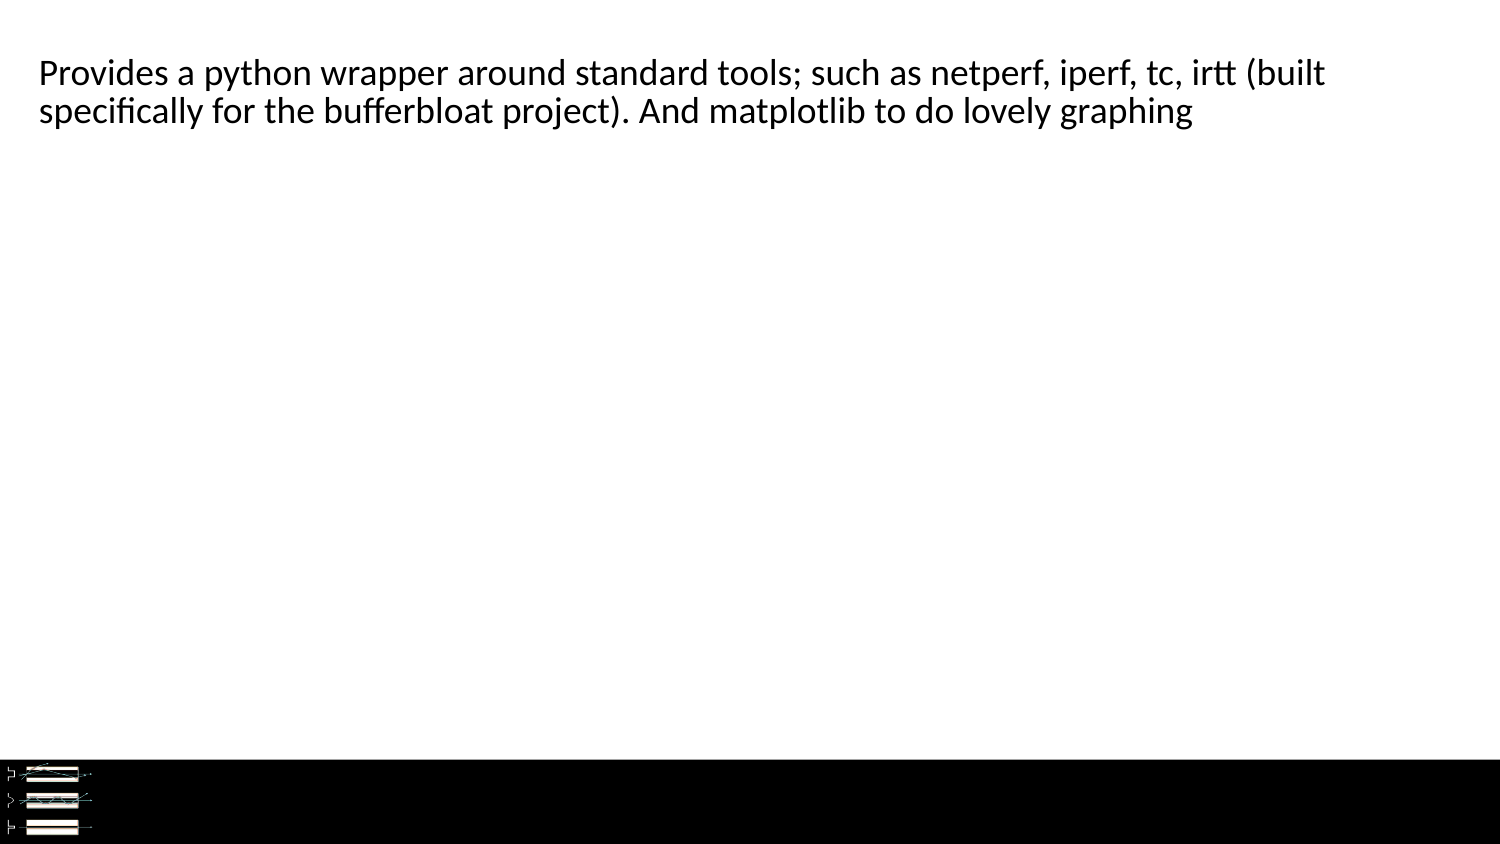

# Provides a python wrapper around standard tools; such as netperf, iperf, tc, irtt (built specifically for the bufferbloat project). And matplotlib to do lovely graphing